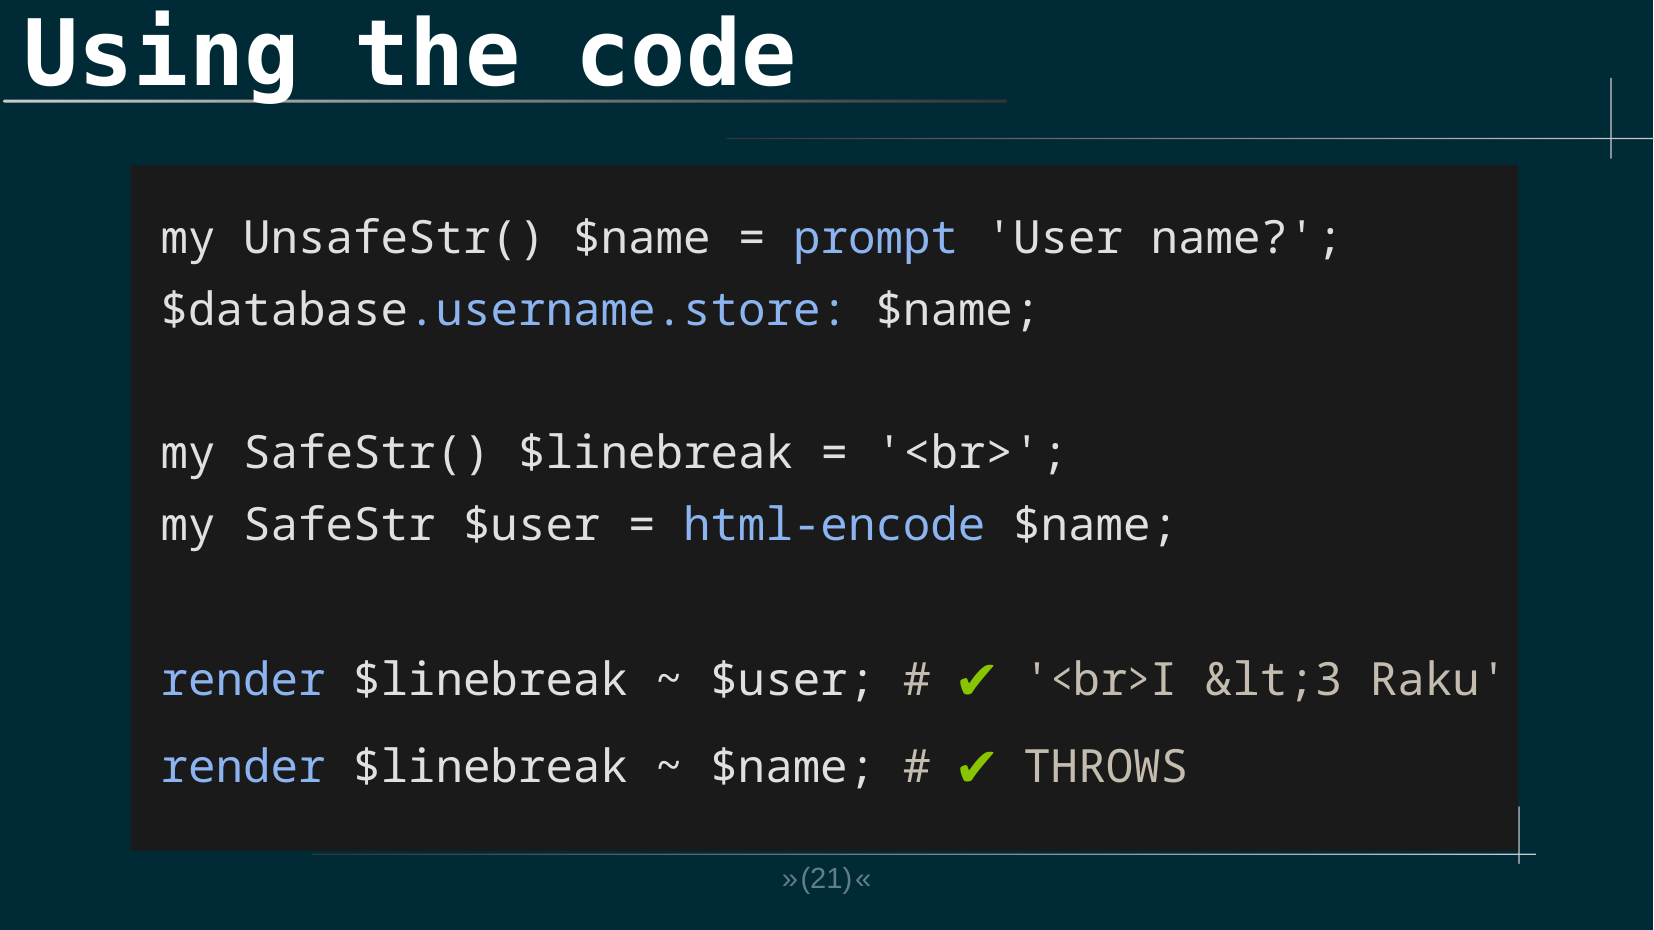

# Using the code
my UnsafeStr() $name = prompt 'User name?';
$database.username.store: $name;
my SafeStr() $linebreak = '<br>';
my SafeStr $user = html-encode $name;
render $linebreak ~ $user; # ✔ '<br>I &lt;3 Raku'
render $linebreak ~ $name; # ✔ THROWS